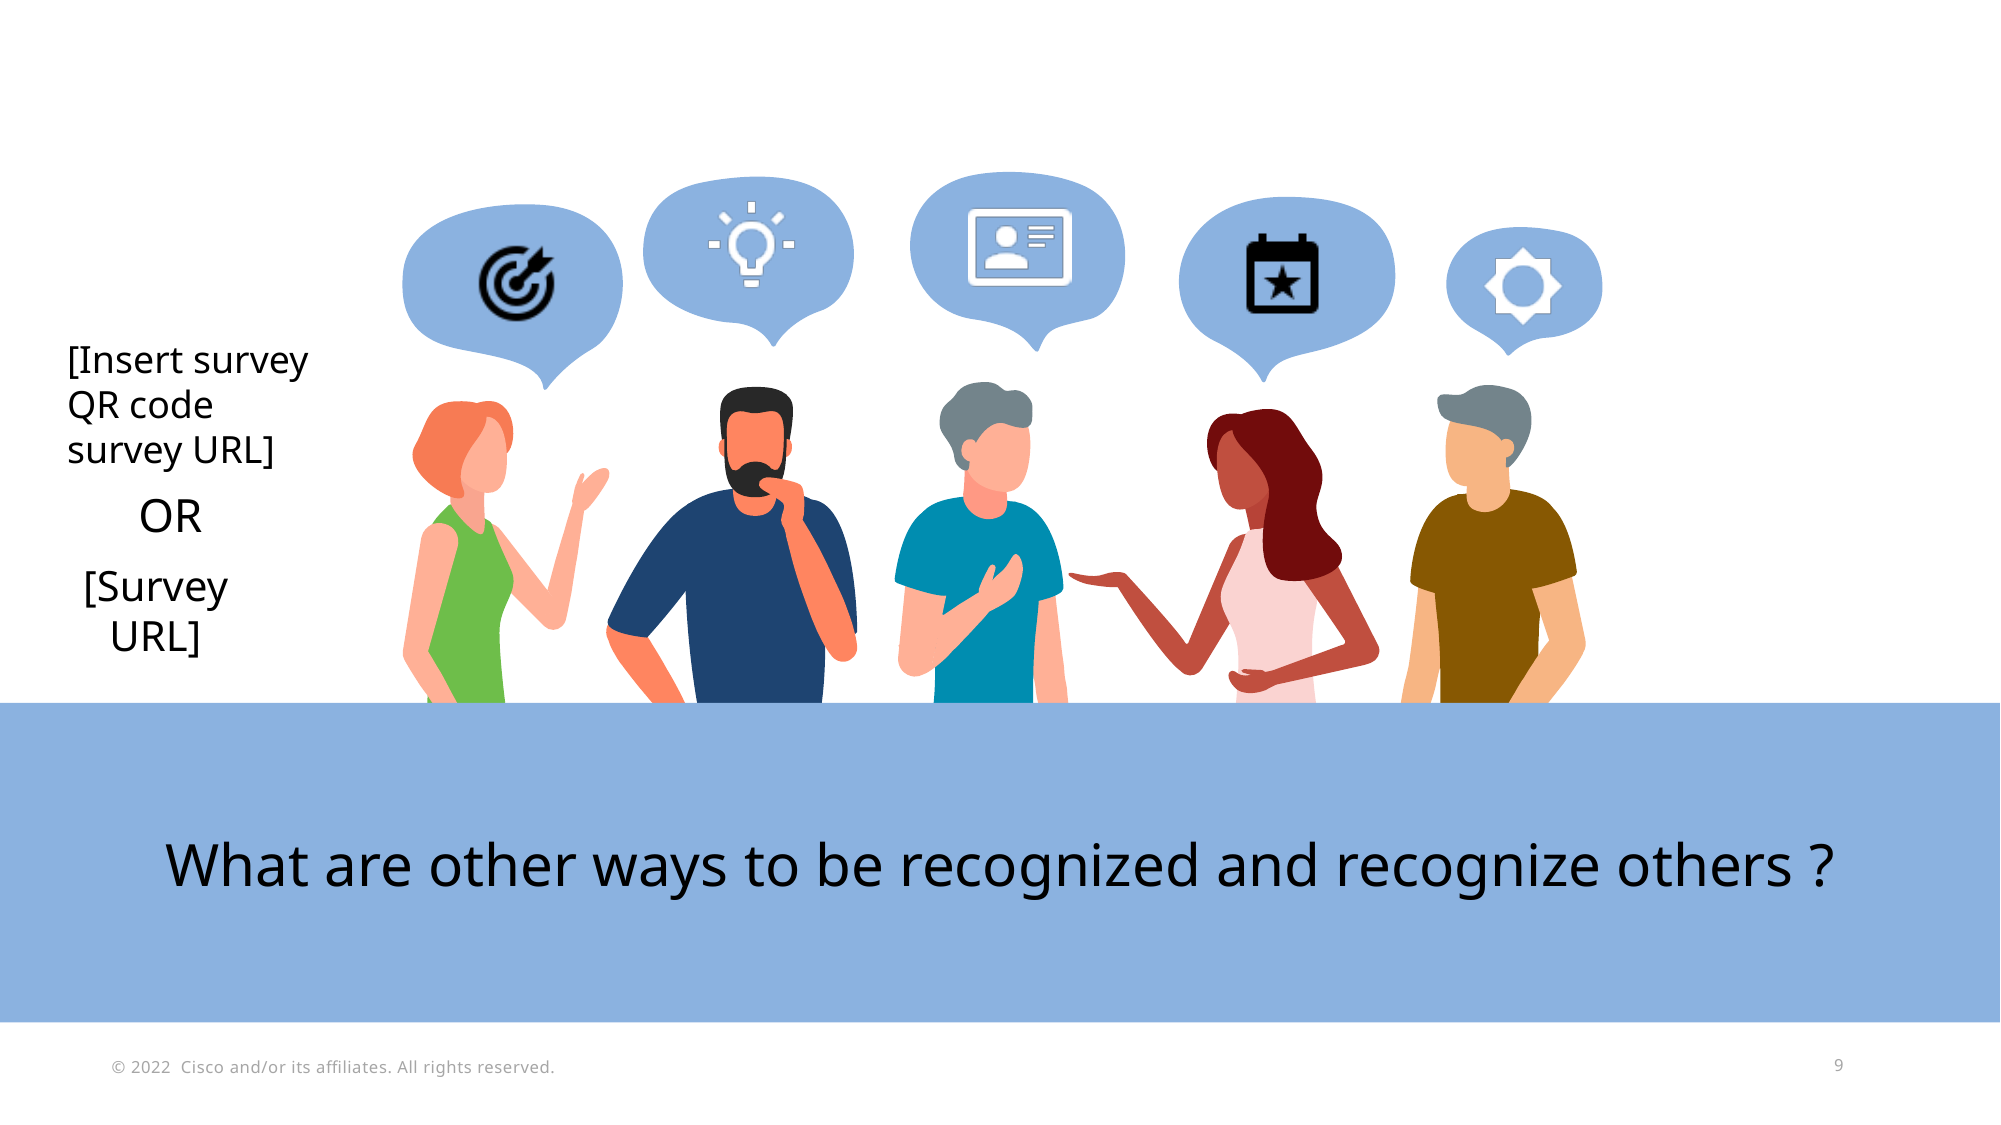

[Insert survey QR code survey URL]
OR
[Survey URL]
What are other ways to be recognized and recognize others ?